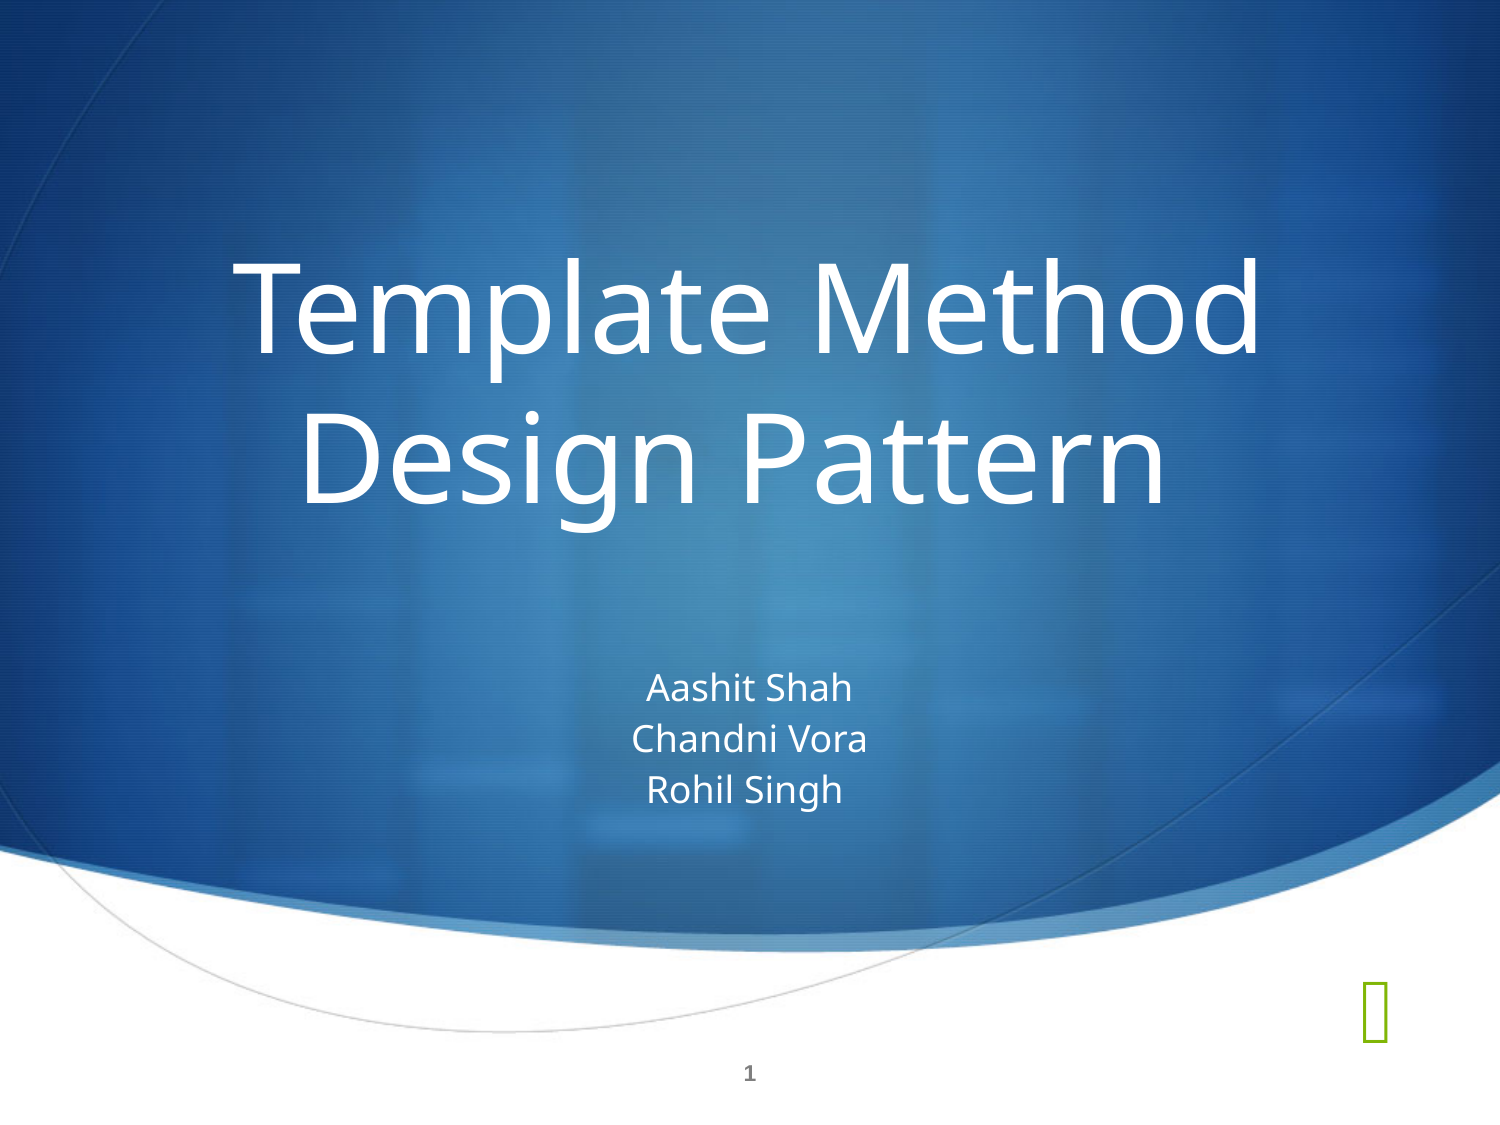

# Template Method Design Pattern
Aashit Shah
Chandni Vora
Rohil Singh